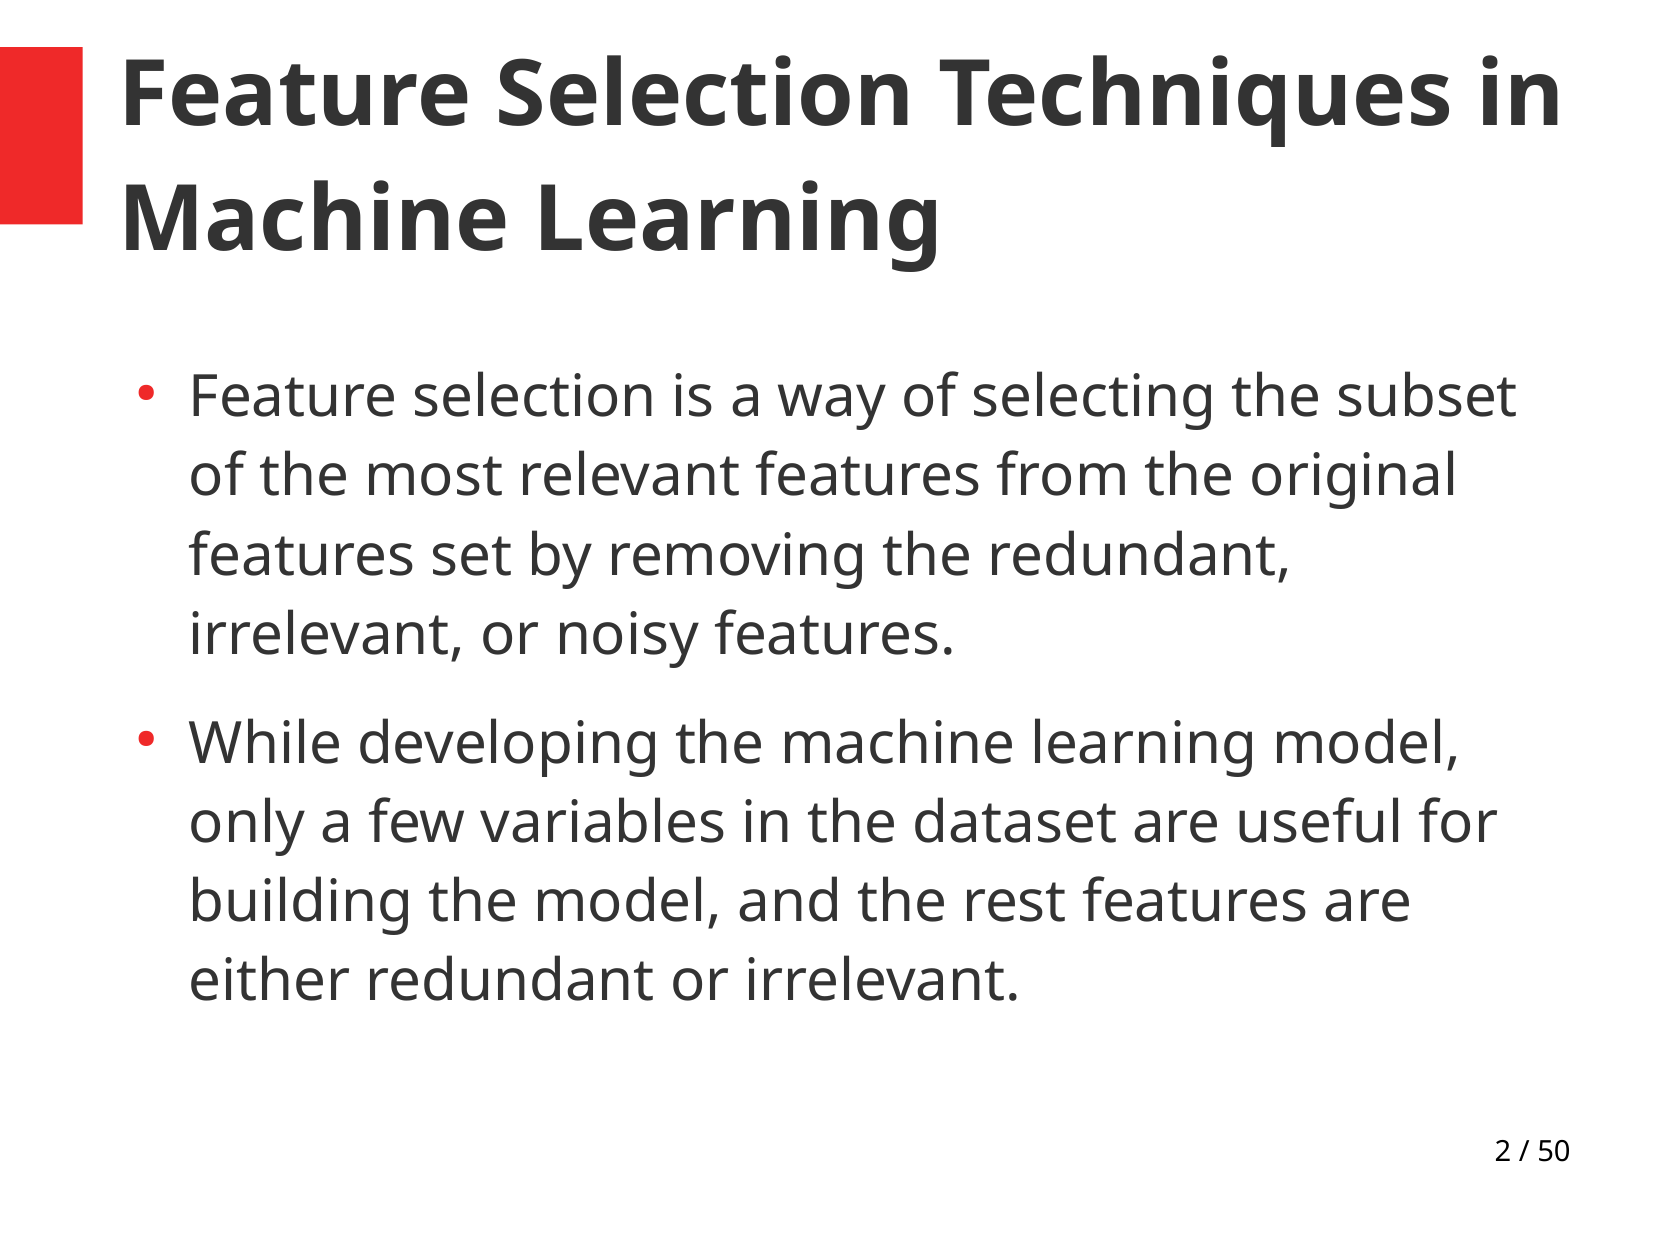

# Feature Selection Techniques in Machine Learning
Feature selection is a way of selecting the subset of the most relevant features from the original features set by removing the redundant, irrelevant, or noisy features.
While developing the machine learning model, only a few variables in the dataset are useful for building the model, and the rest features are either redundant or irrelevant.
2